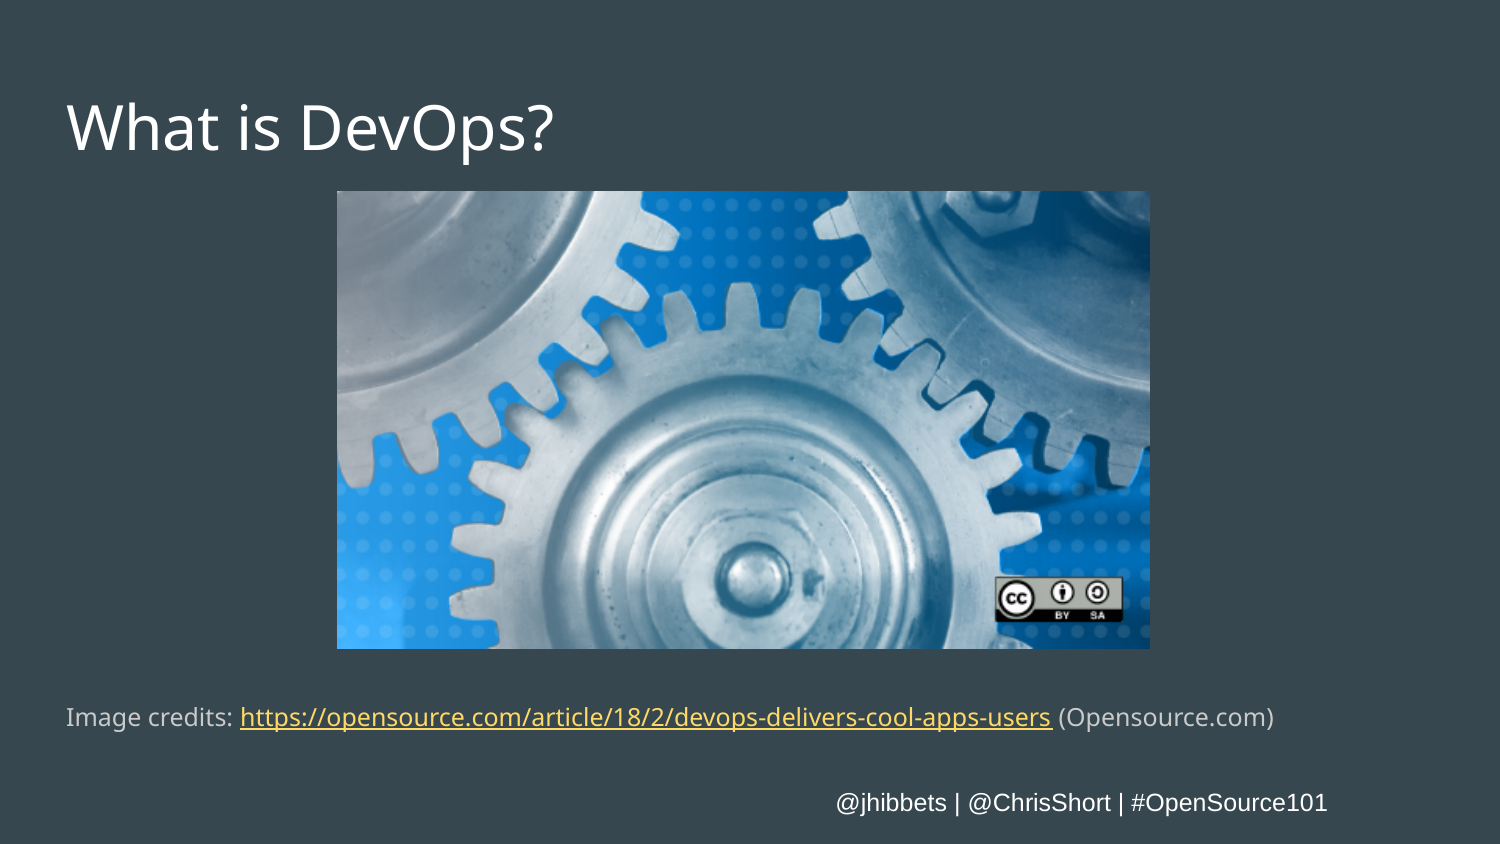

# What is DevOps?
Image credits: https://opensource.com/article/18/2/devops-delivers-cool-apps-users (Opensource.com)